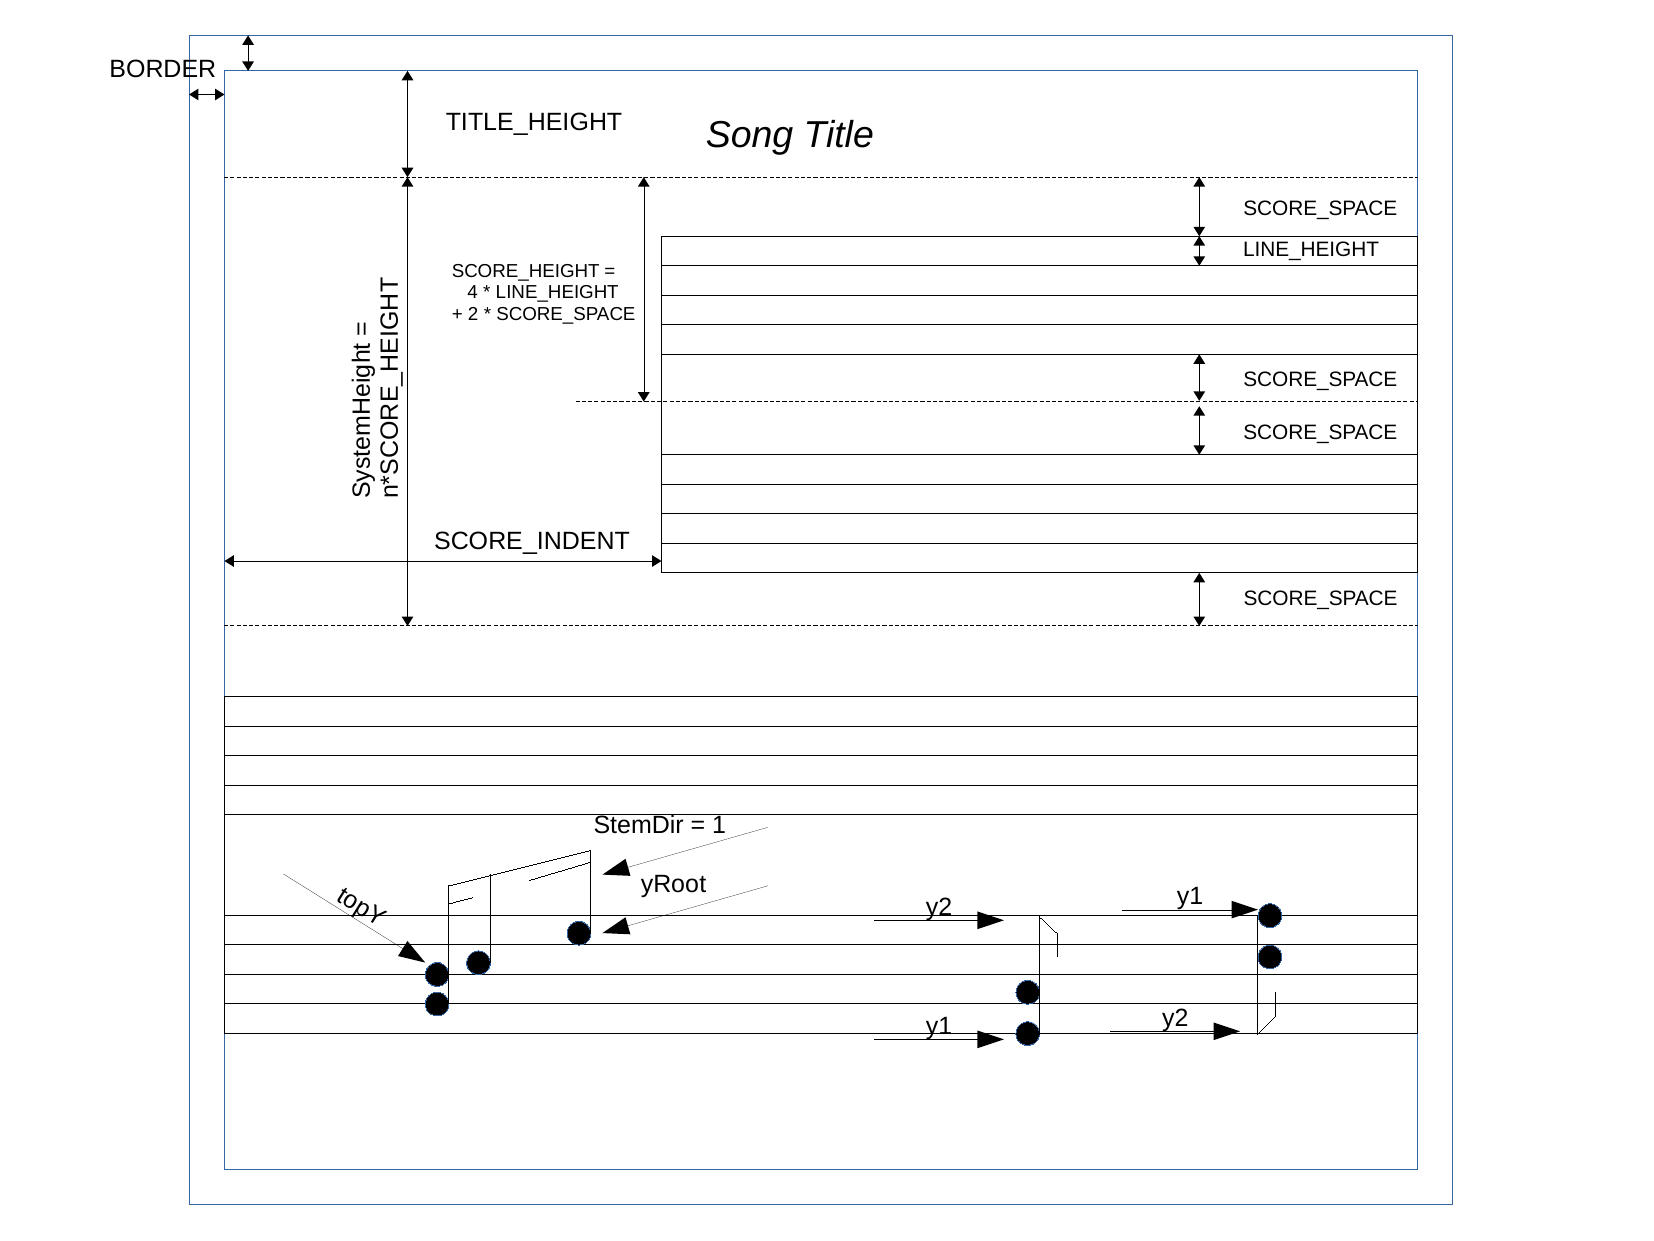

BORDER
TITLE_HEIGHT
Song Title
SCORE_SPACE
LINE_HEIGHT
SCORE_HEIGHT =
 4 * LINE_HEIGHT
+ 2 * SCORE_SPACE
SystemHeight = n*SCORE_HEIGHT
SCORE_SPACE
SCORE_SPACE
SCORE_INDENT
SCORE_SPACE
StemDir = 1
yRoot
topY
y1
y2
y2
y1